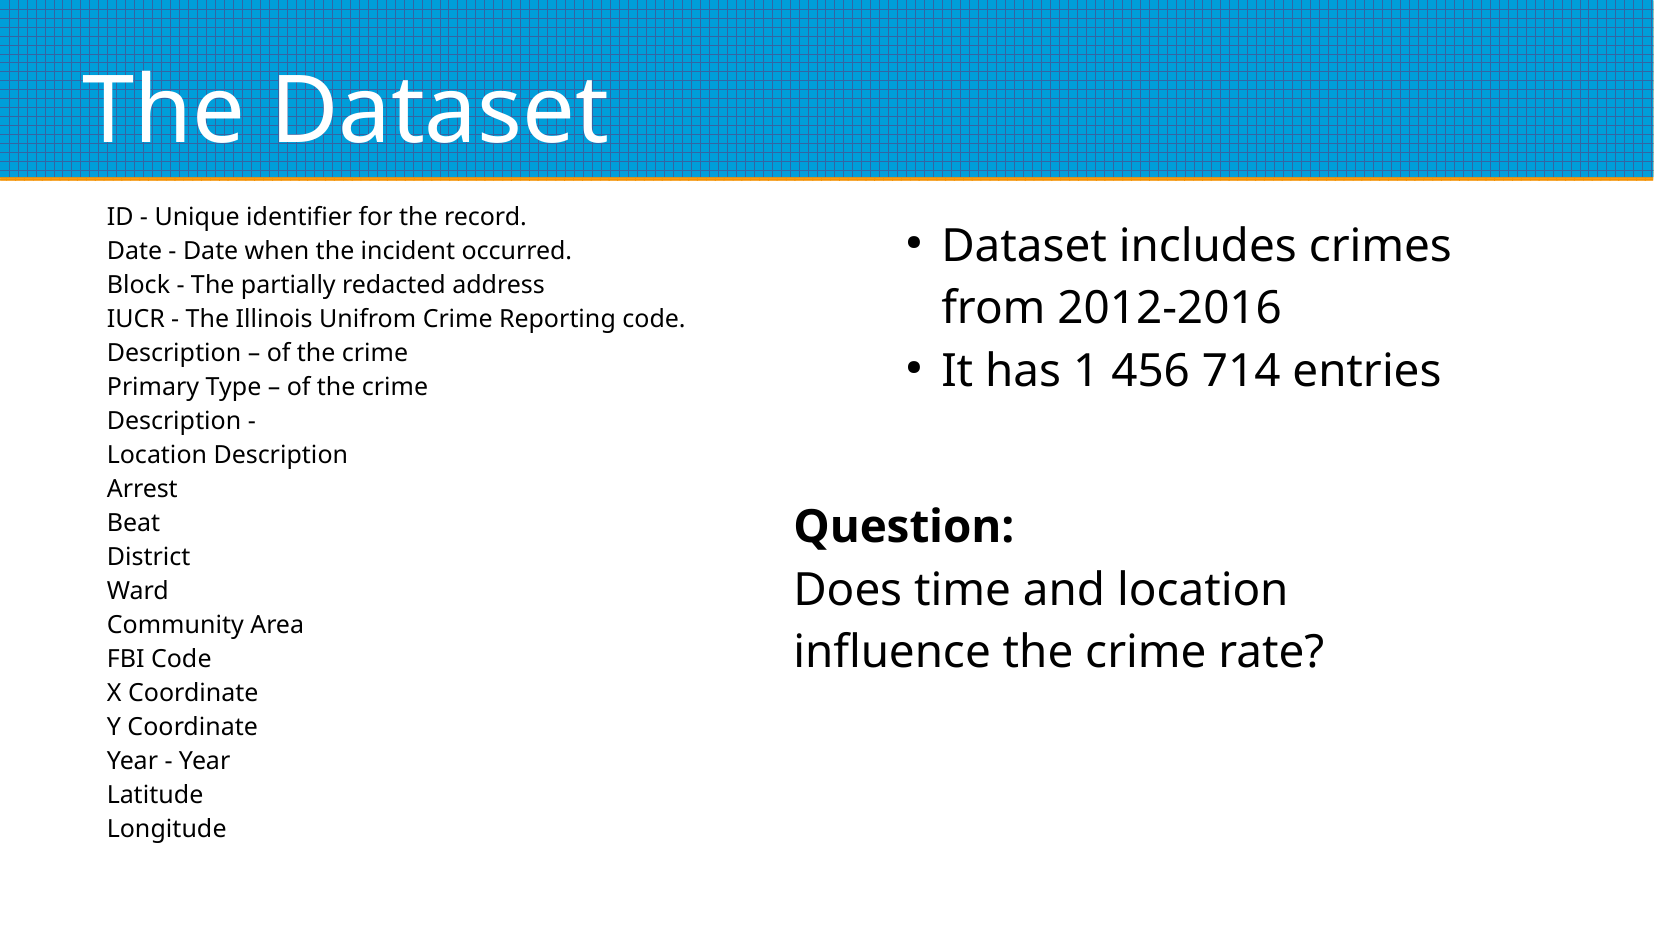

# The Dataset
 ID - Unique identifier for the record.
 Date - Date when the incident occurred.
 Block - The partially redacted address
 IUCR - The Illinois Unifrom Crime Reporting code.
 Description – of the crime
 Primary Type – of the crime
 Description -
 Location Description
 Arrest
 Beat
 District
 Ward
 Community Area
 FBI Code
 X Coordinate
 Y Coordinate
 Year - Year
 Latitude
 Longitude
Dataset includes crimes from 2012-2016
It has 1 456 714 entries
Question:
Does time and location influence the crime rate?